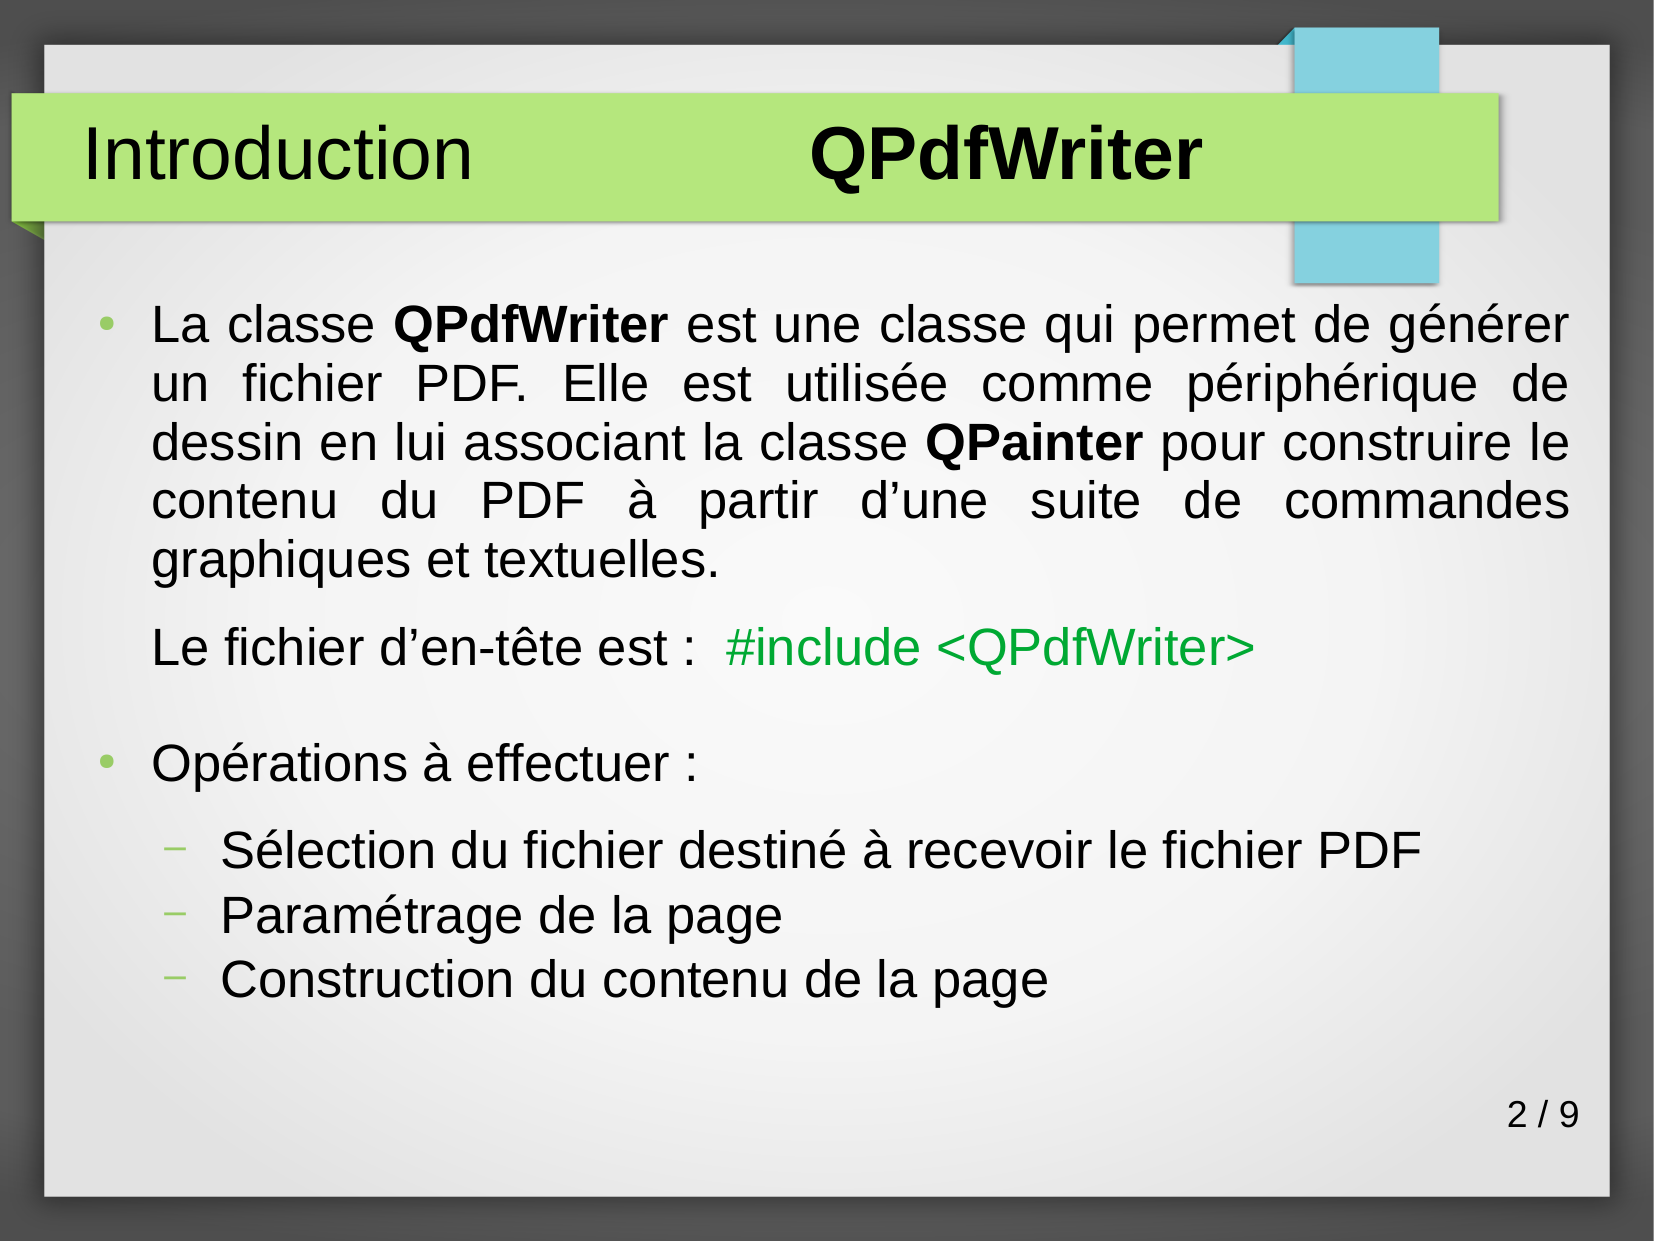

# Introduction				 QPdfWriter
La classe QPdfWriter est une classe qui permet de générer un fichier PDF. Elle est utilisée comme périphérique de dessin en lui associant la classe QPainter pour construire le contenu du PDF à partir d’une suite de commandes graphiques et textuelles.
Le fichier d’en-tête est : #include <QPdfWriter>
Opérations à effectuer :
Sélection du fichier destiné à recevoir le fichier PDF
Paramétrage de la page
Construction du contenu de la page